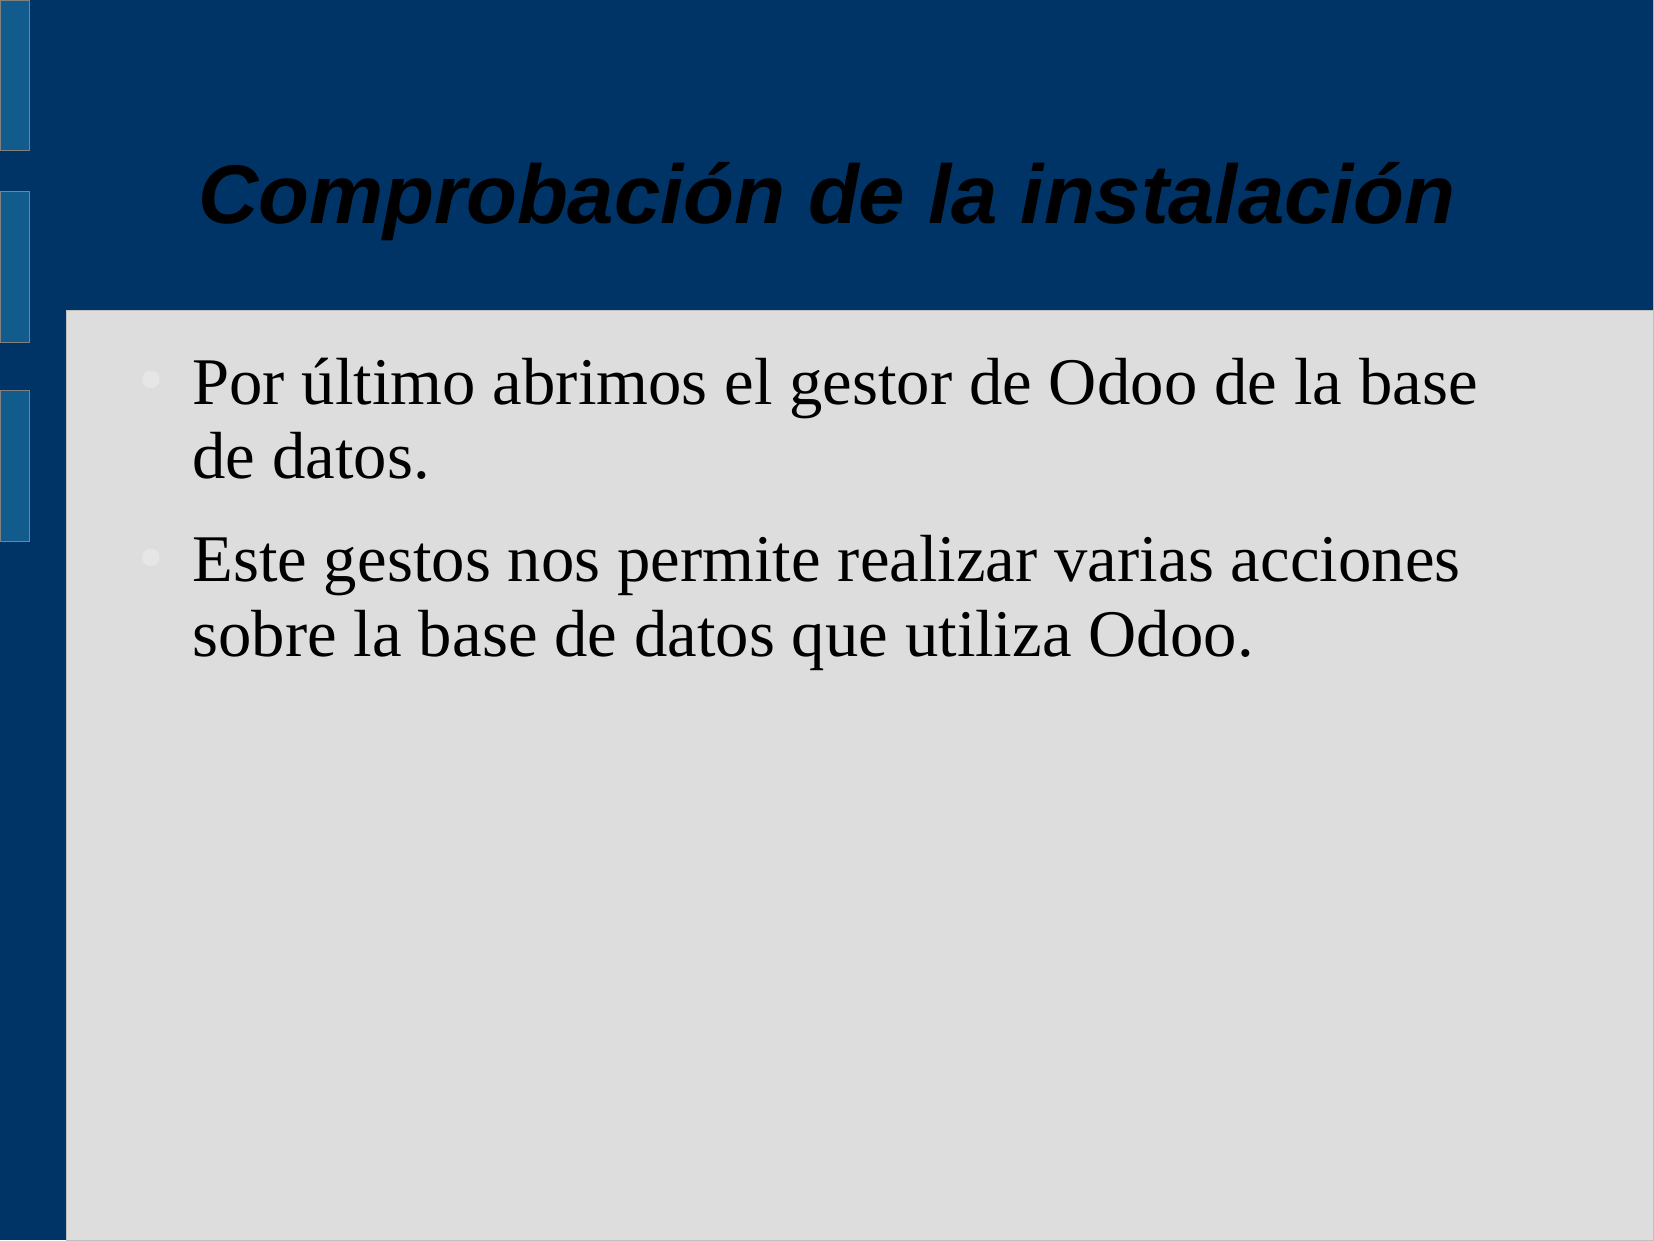

# Comprobación de la instalación
Por último abrimos el gestor de Odoo de la base de datos.
Este gestos nos permite realizar varias acciones sobre la base de datos que utiliza Odoo.